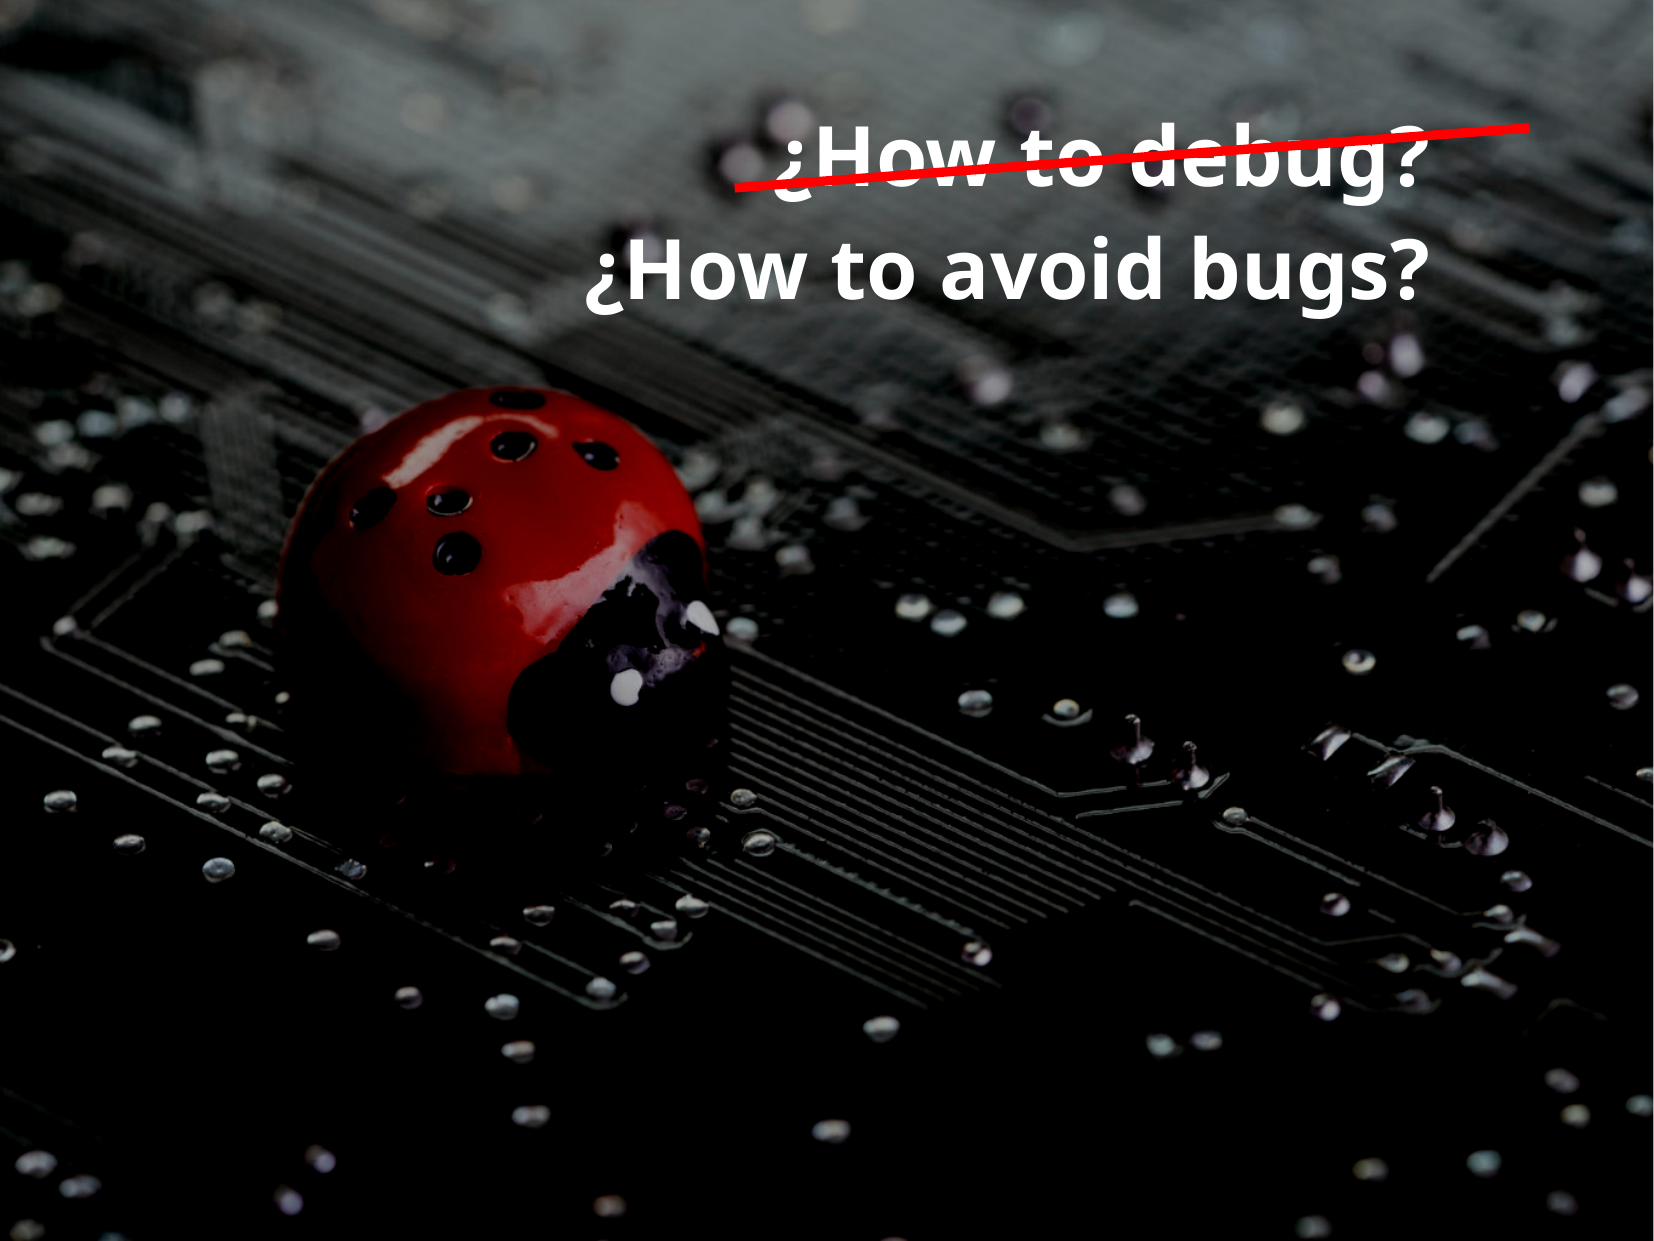

¿How to debug?
¿How to avoid bugs?